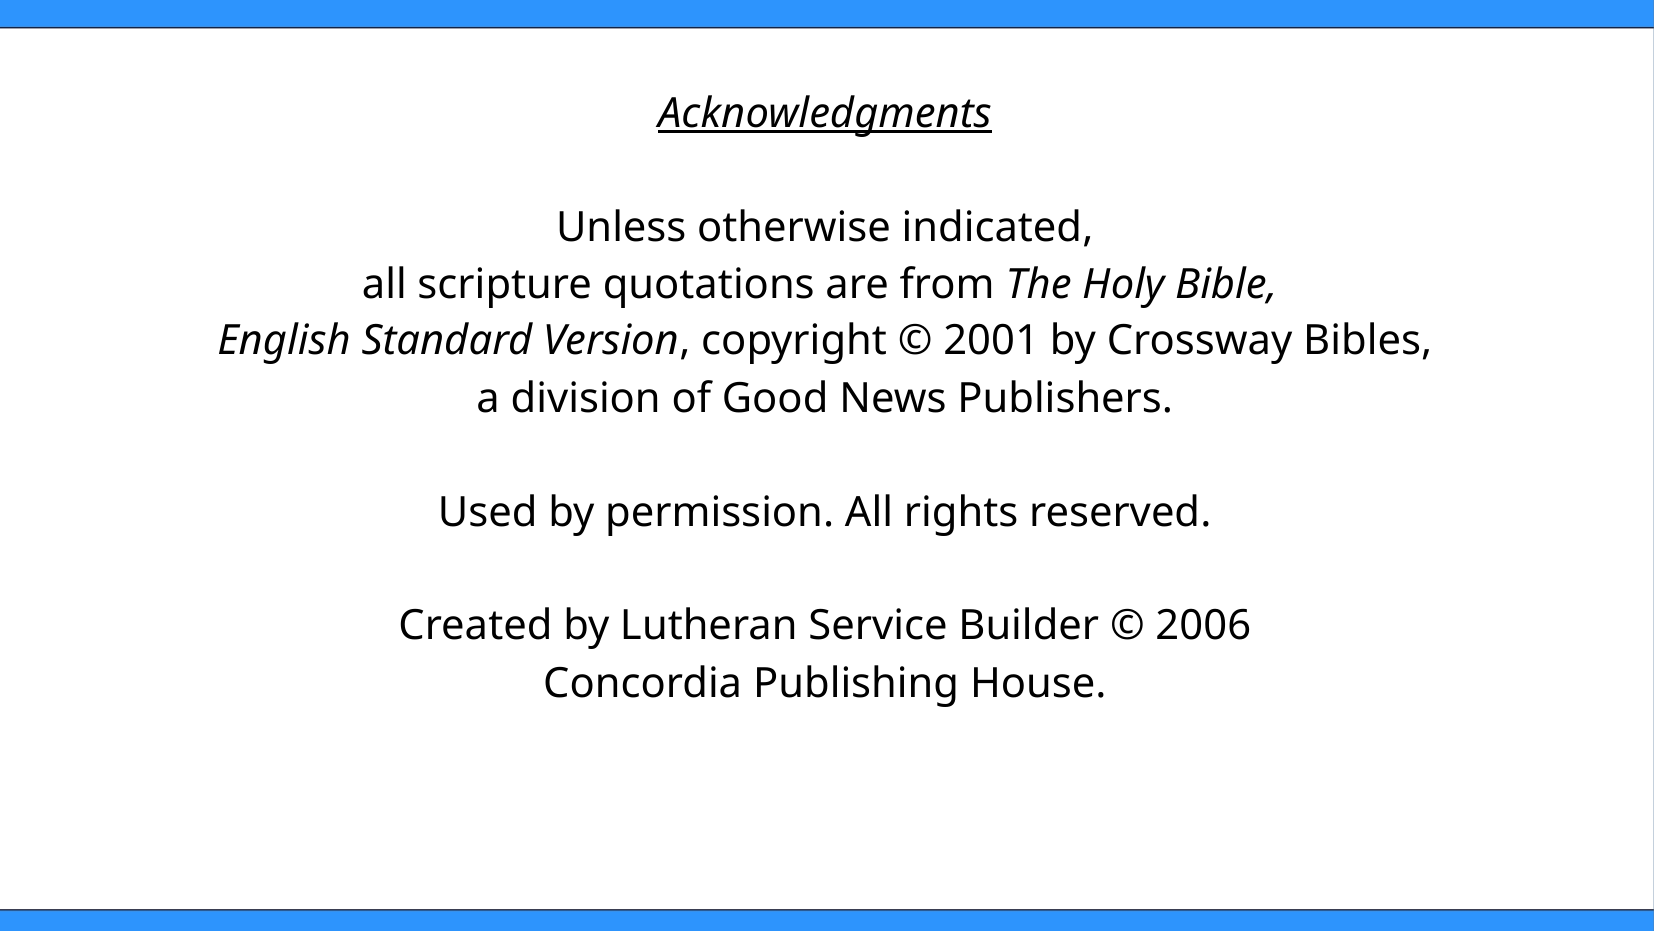

Acknowledgments
Unless otherwise indicated,
all scripture quotations are from The Holy Bible,
English Standard Version, copyright © 2001 by Crossway Bibles,
a division of Good News Publishers.
Used by permission. All rights reserved.
Created by Lutheran Service Builder © 2006
Concordia Publishing House.